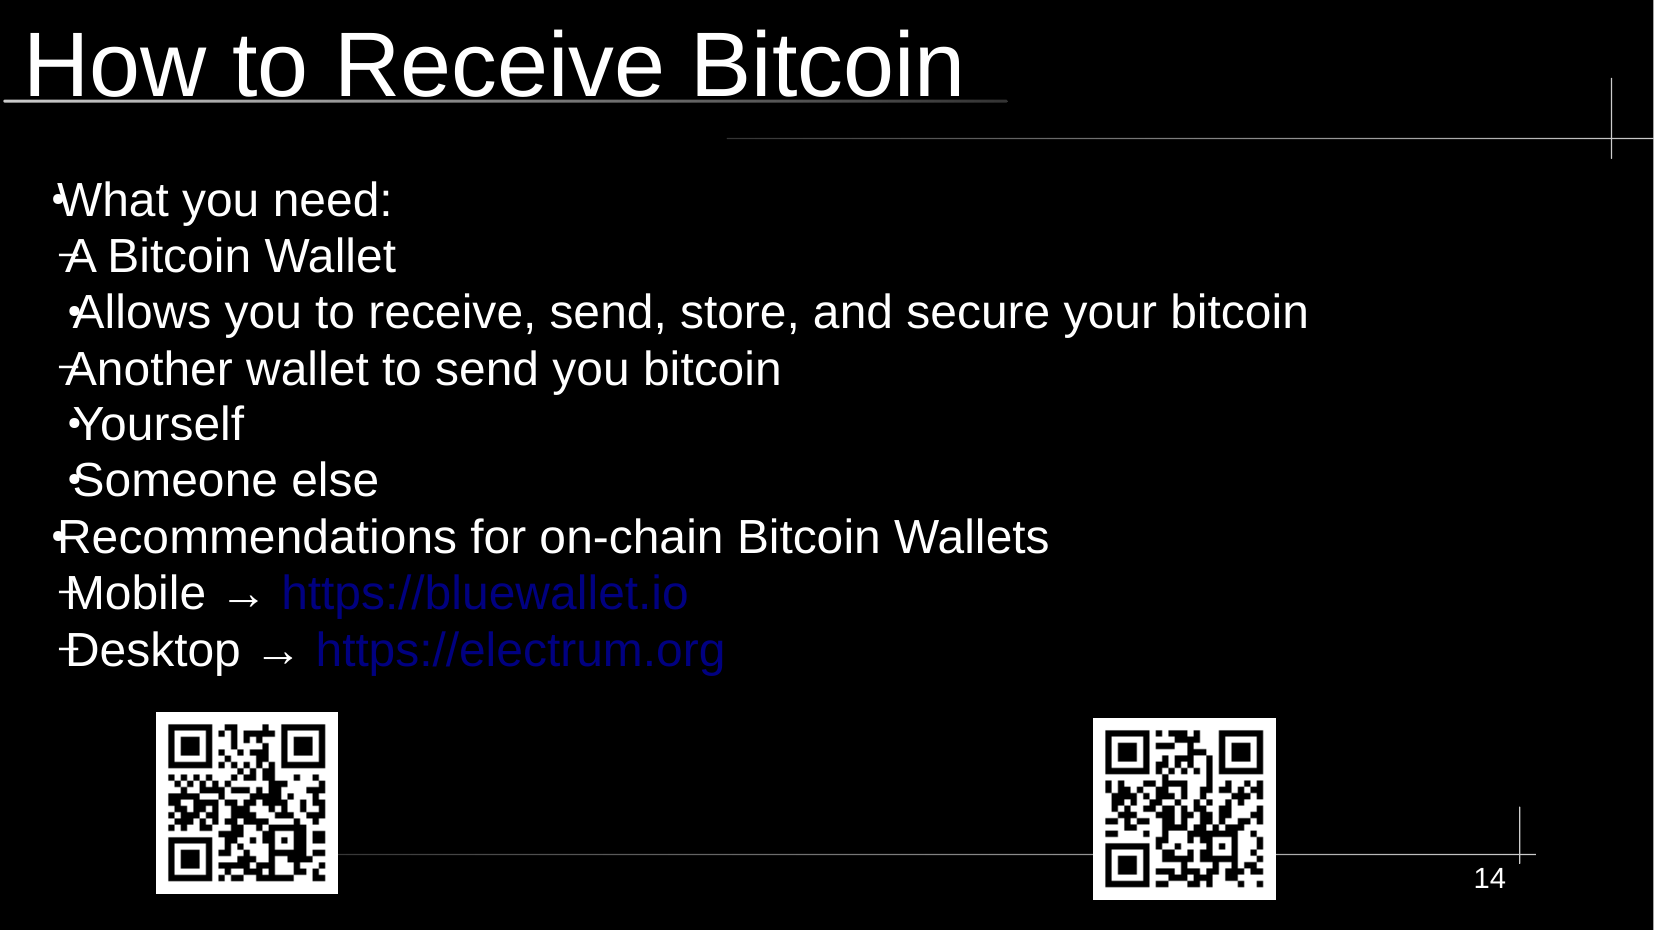

# How to Receive Bitcoin
What you need:
A Bitcoin Wallet
Allows you to receive, send, store, and secure your bitcoin
Another wallet to send you bitcoin
Yourself
Someone else
Recommendations for on-chain Bitcoin Wallets
Mobile → https://bluewallet.io
Desktop → https://electrum.org
14